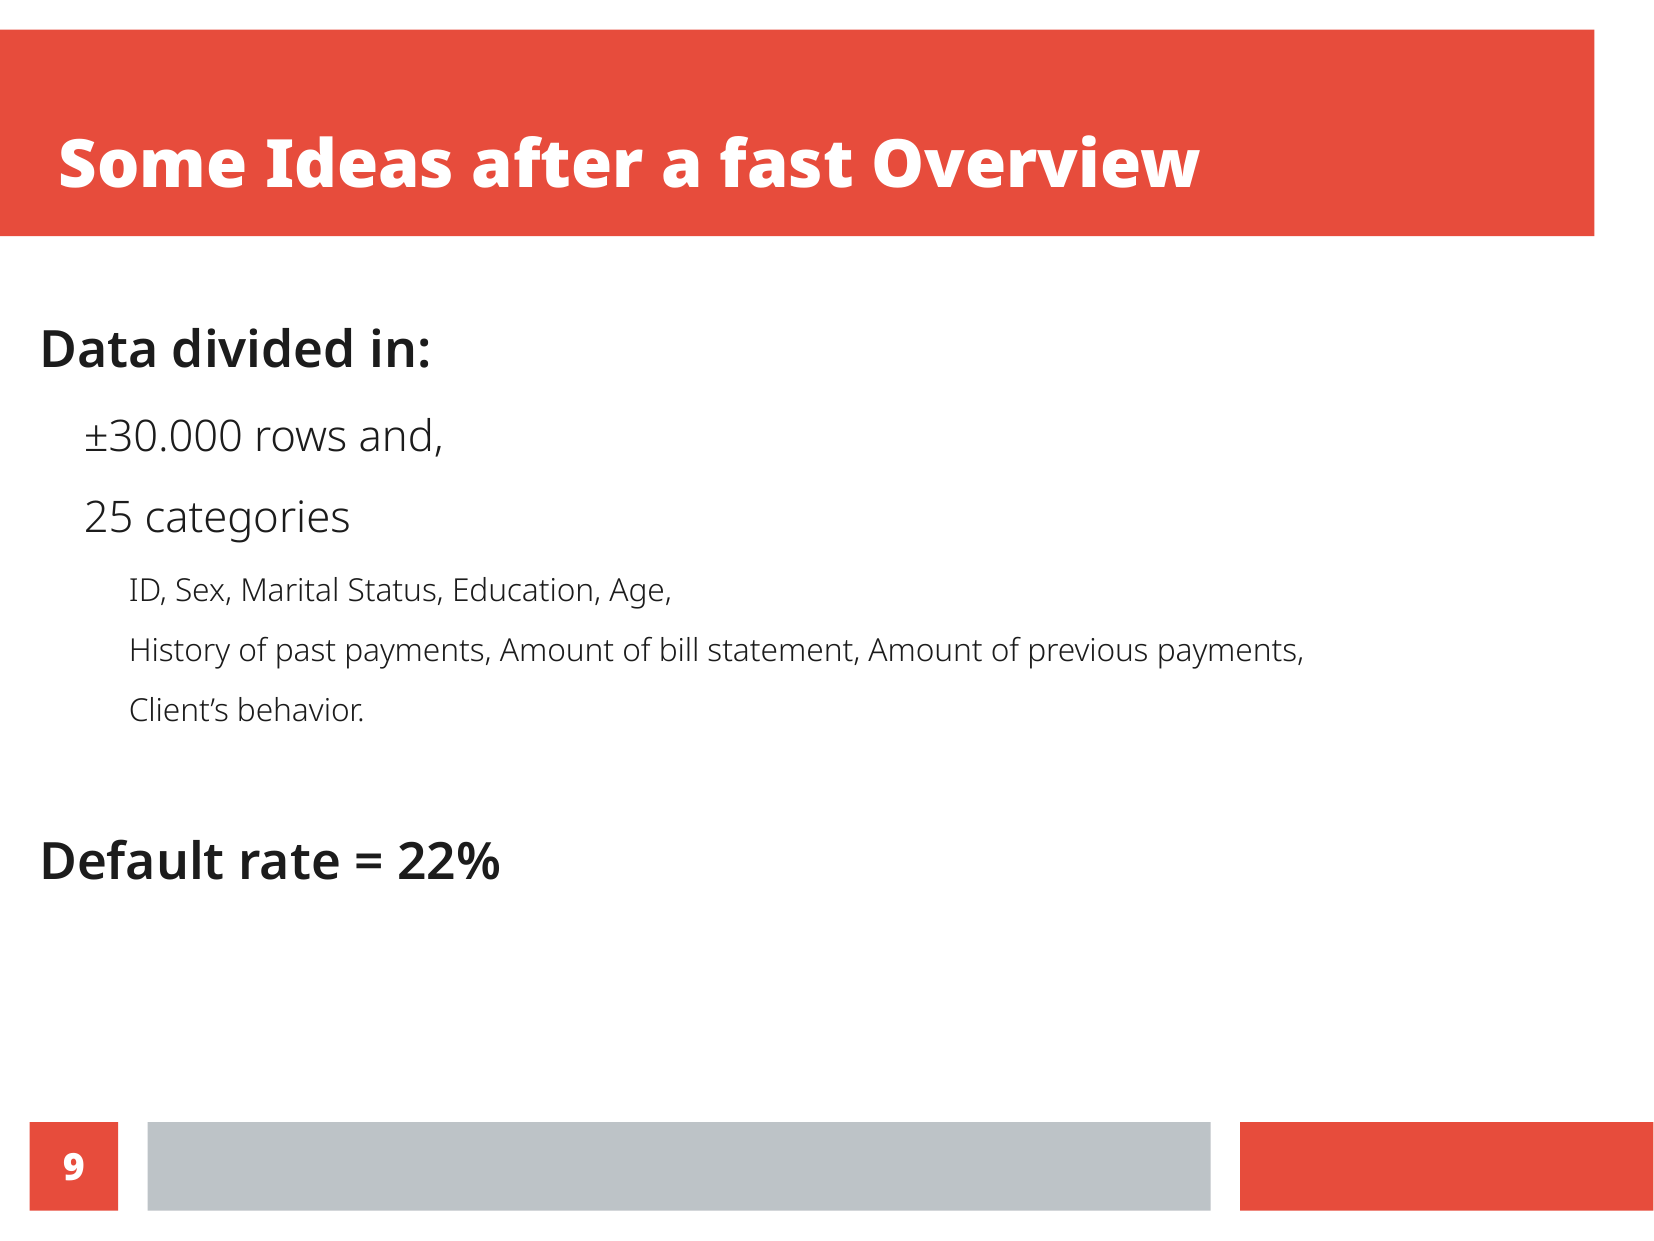

# Some Ideas after a fast Overview
Data divided in:
±30.000 rows and,
25 categories
ID, Sex, Marital Status, Education, Age,
History of past payments, Amount of bill statement, Amount of previous payments,
Client’s behavior.
Default rate = 22%
9